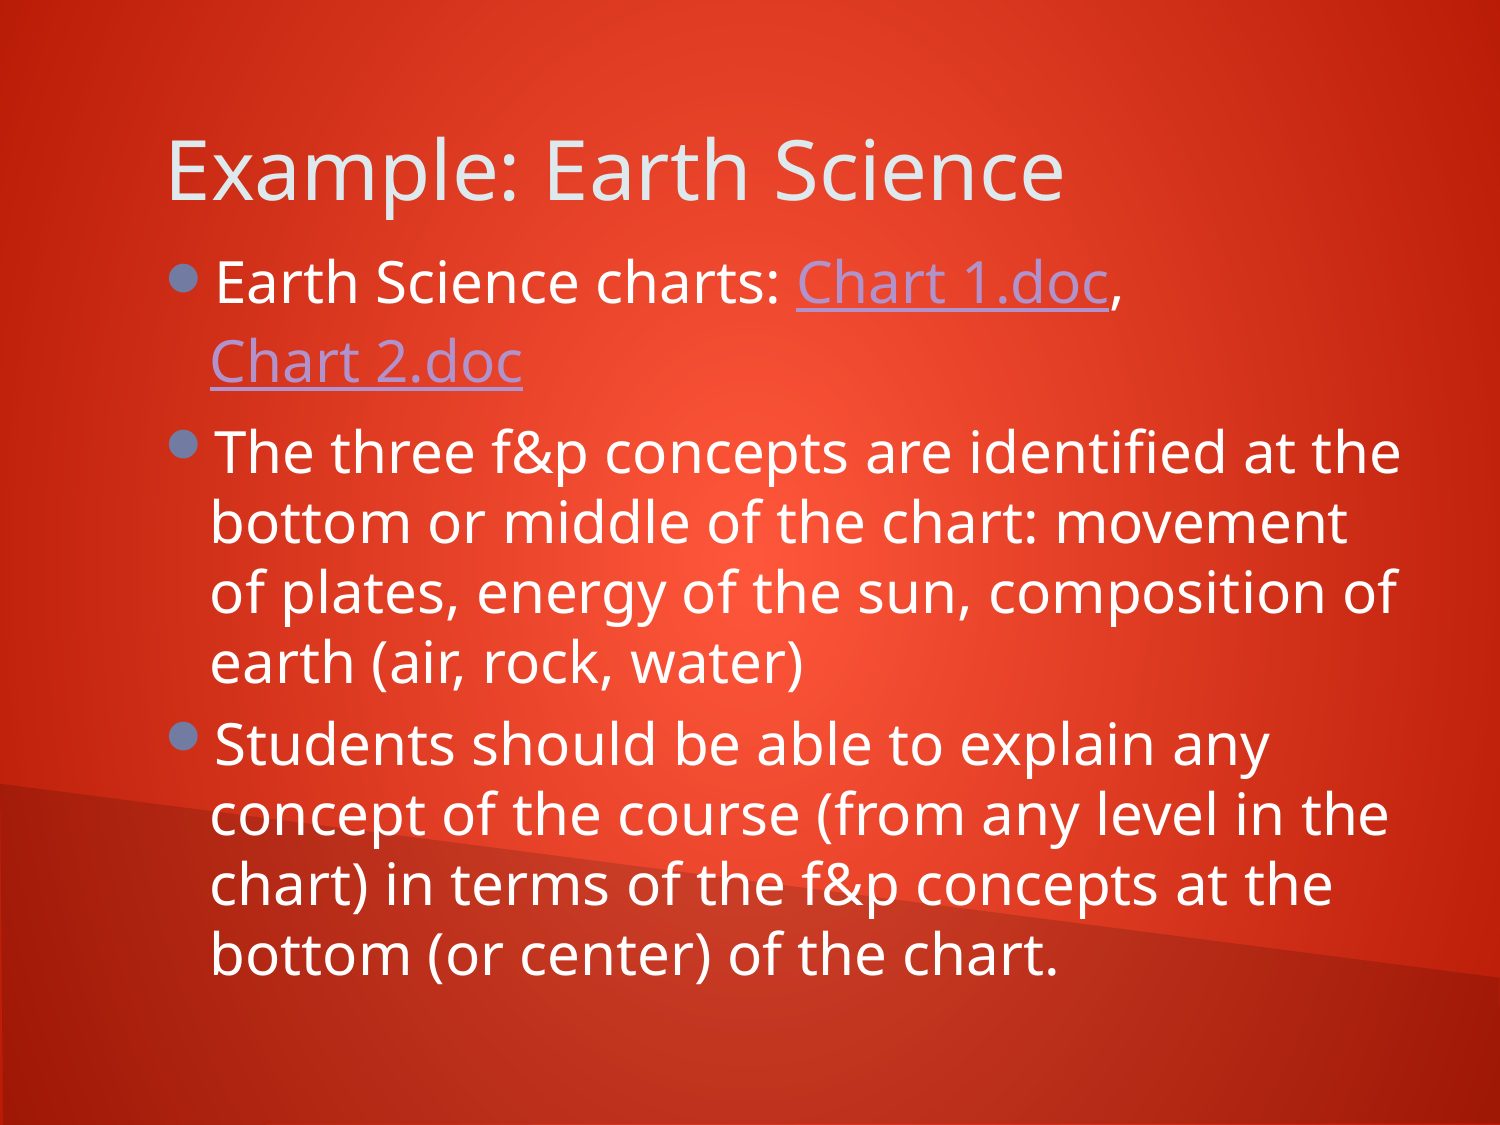

# Example: Earth Science
Earth Science charts: Chart 1.doc, Chart 2.doc
The three f&p concepts are identified at the bottom or middle of the chart: movement of plates, energy of the sun, composition of earth (air, rock, water)
Students should be able to explain any concept of the course (from any level in the chart) in terms of the f&p concepts at the bottom (or center) of the chart.